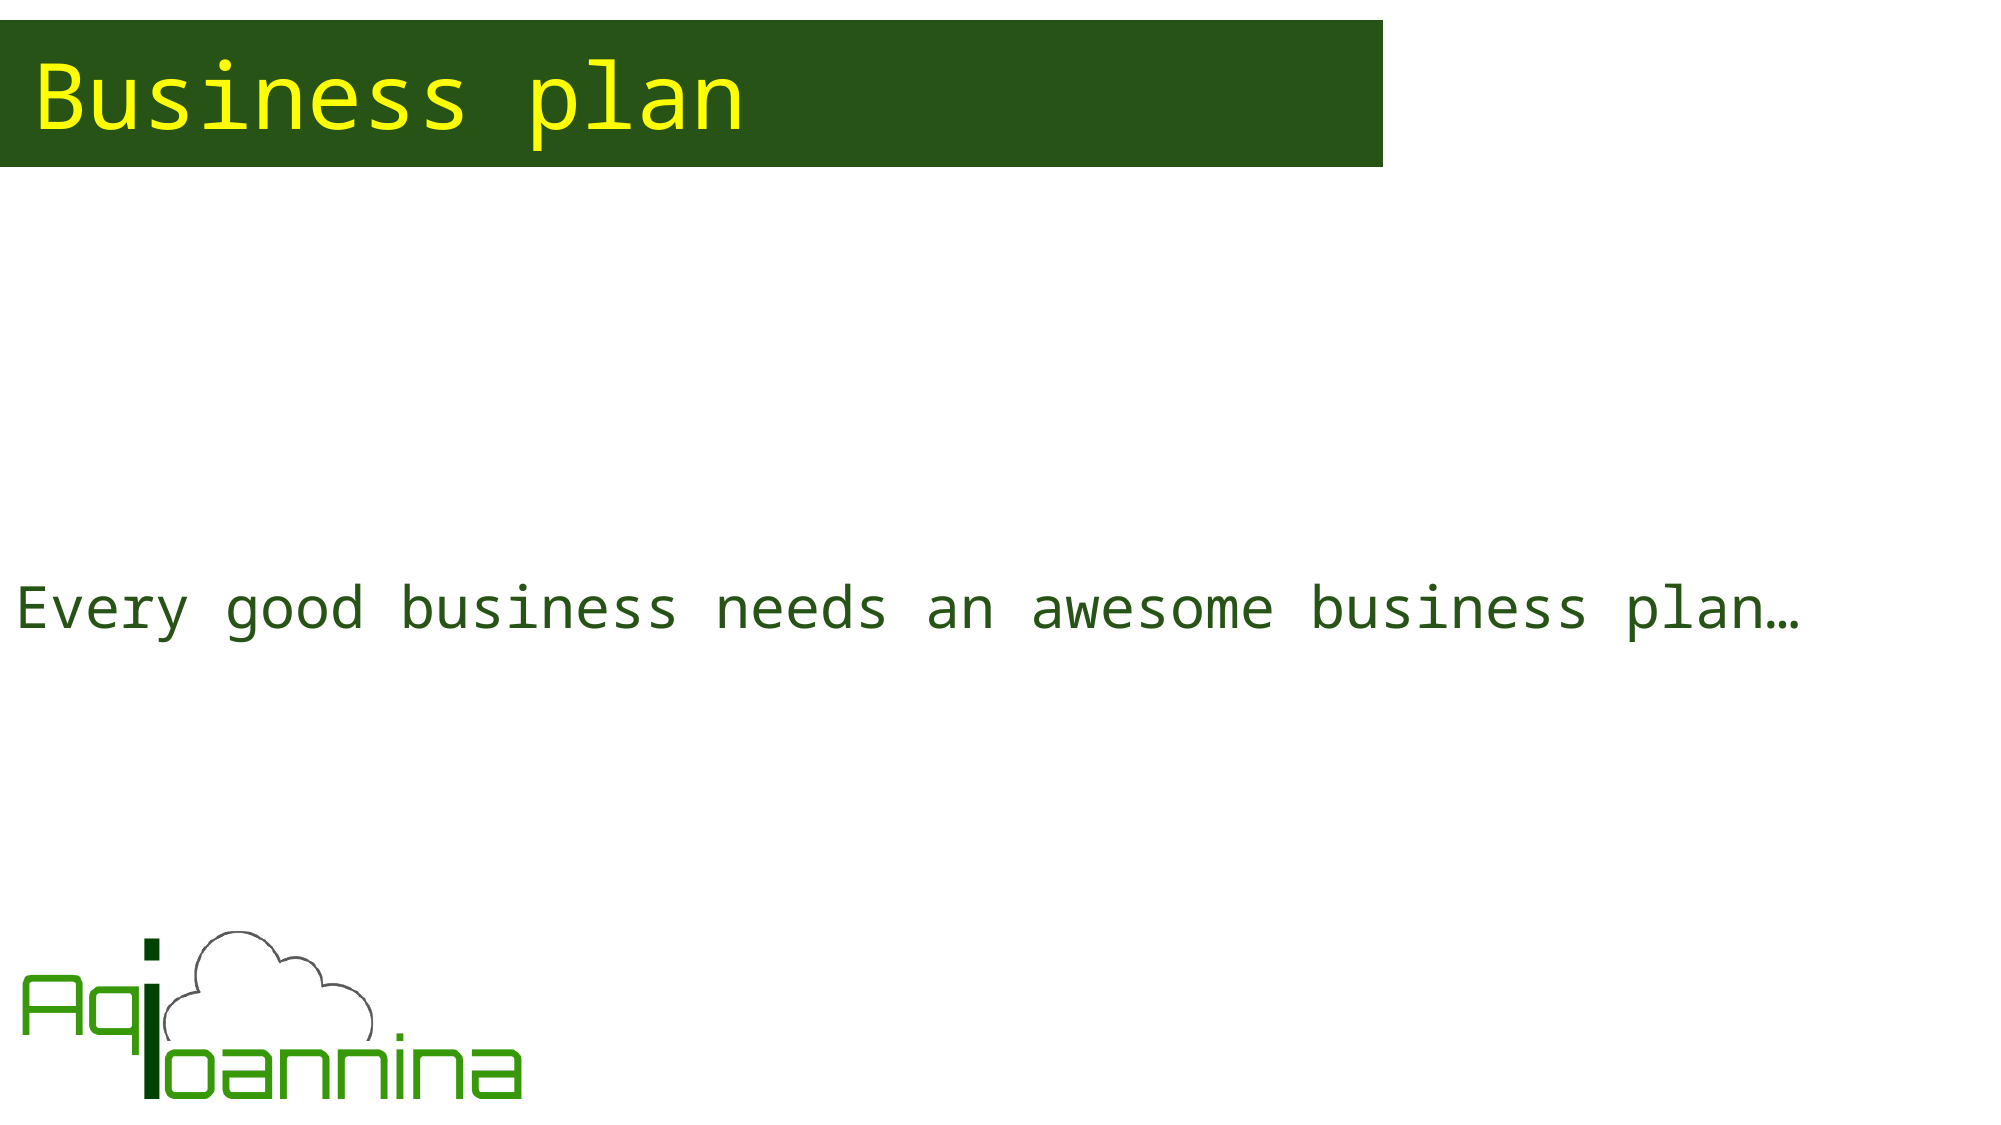

Business plan
Every good business needs an awesome business plan…